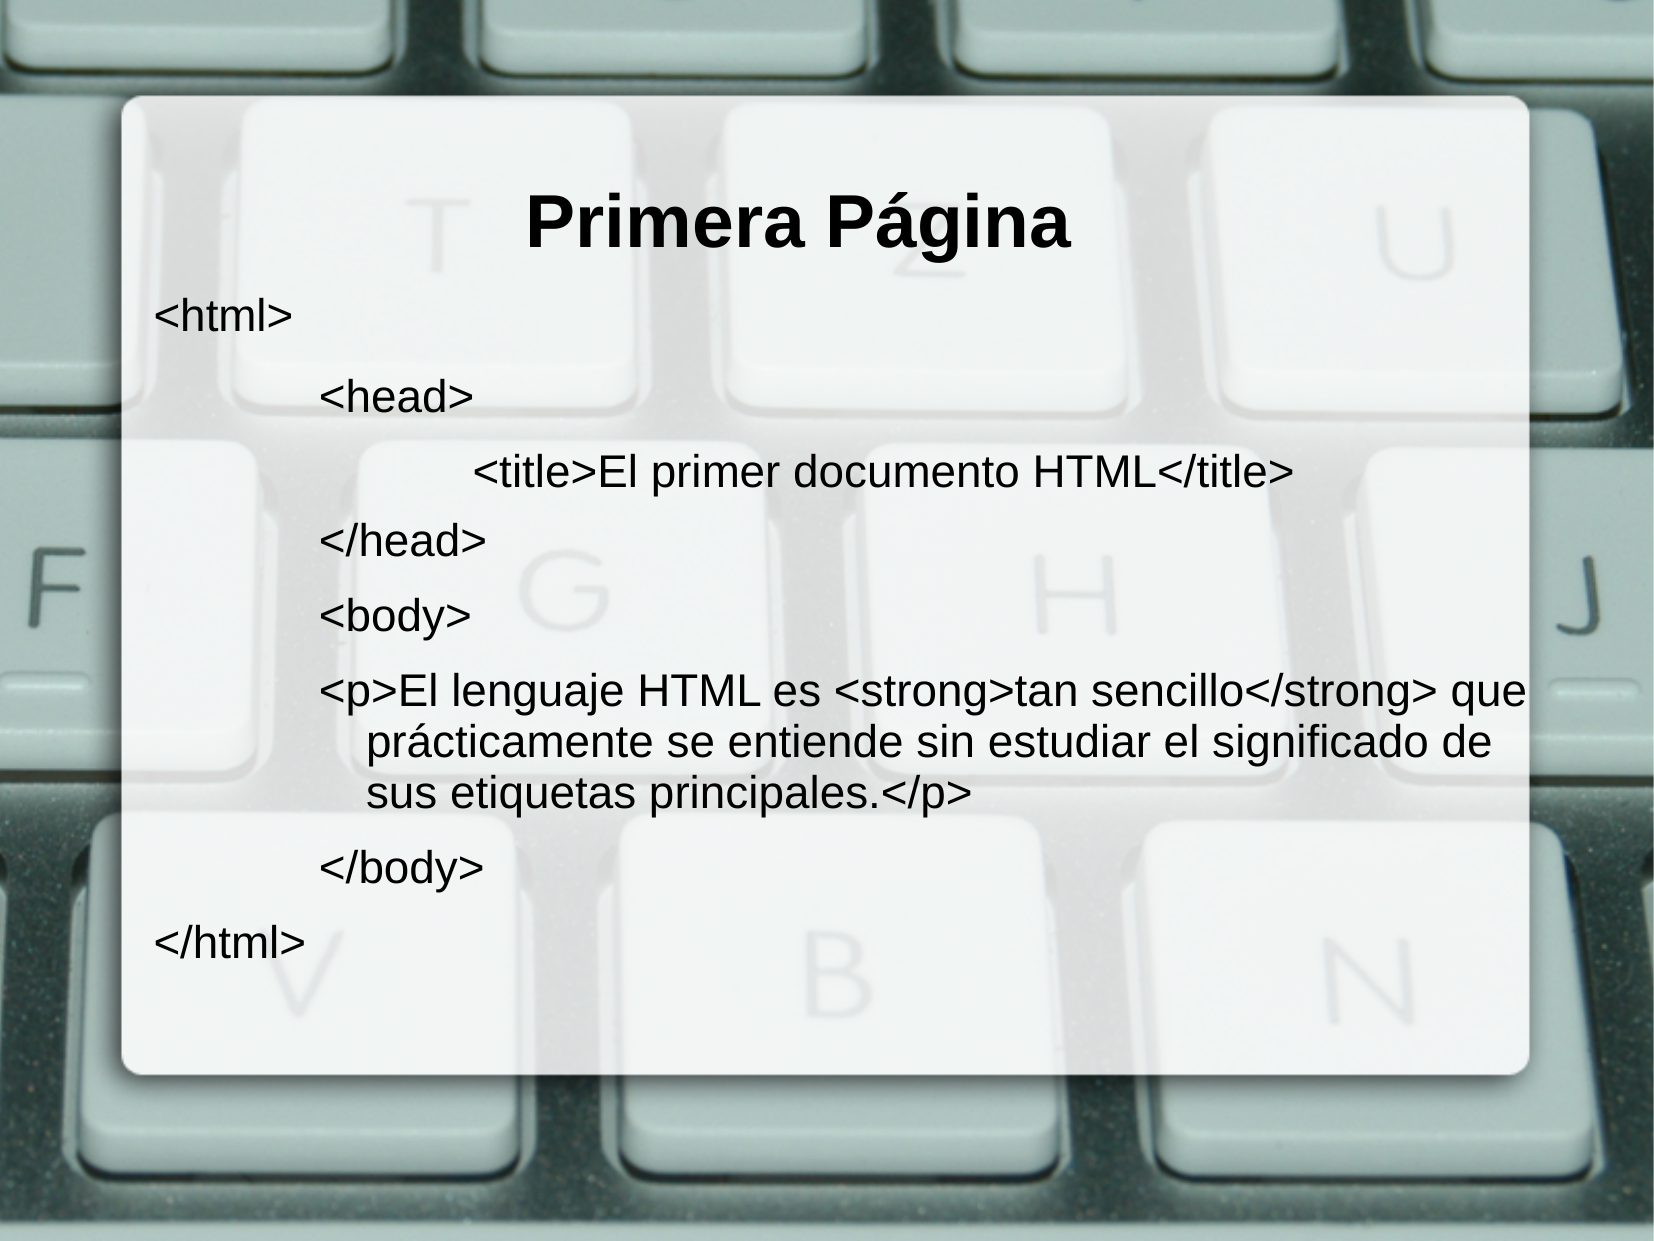

# Primera Página
<html>
<head>
<title>El primer documento HTML</title>
</head>
<body>
<p>El lenguaje HTML es <strong>tan sencillo</strong> que prácticamente se entiende sin estudiar el significado de sus etiquetas principales.</p>
</body>
</html>